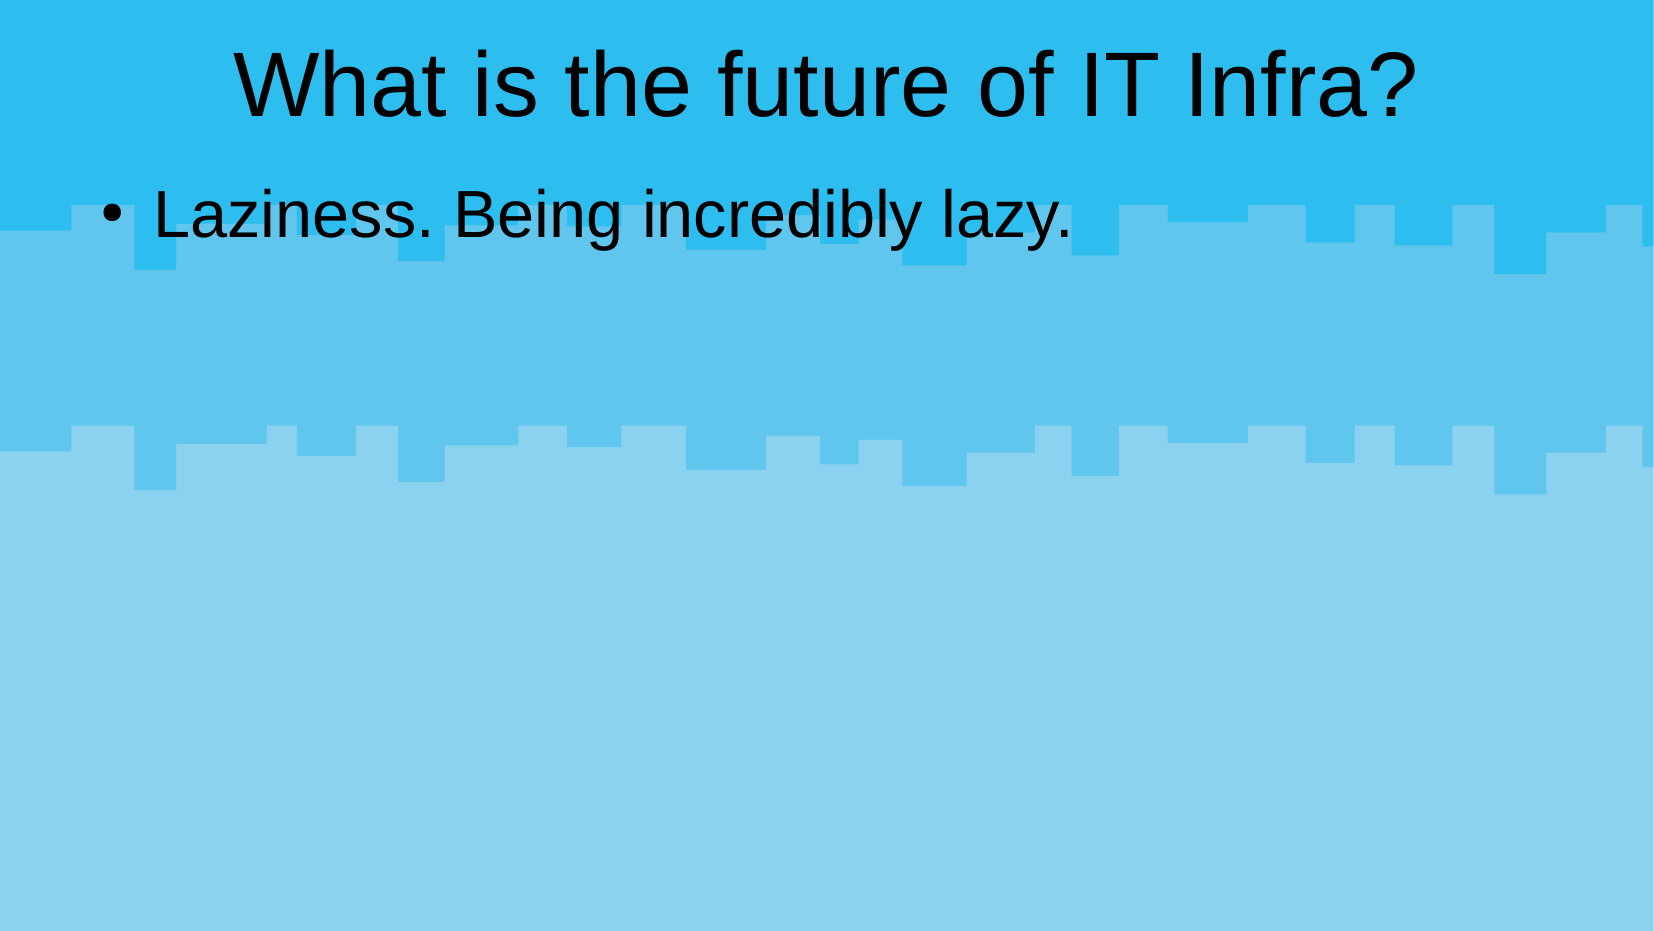

# What is the future of IT Infra?
Laziness. Being incredibly lazy.